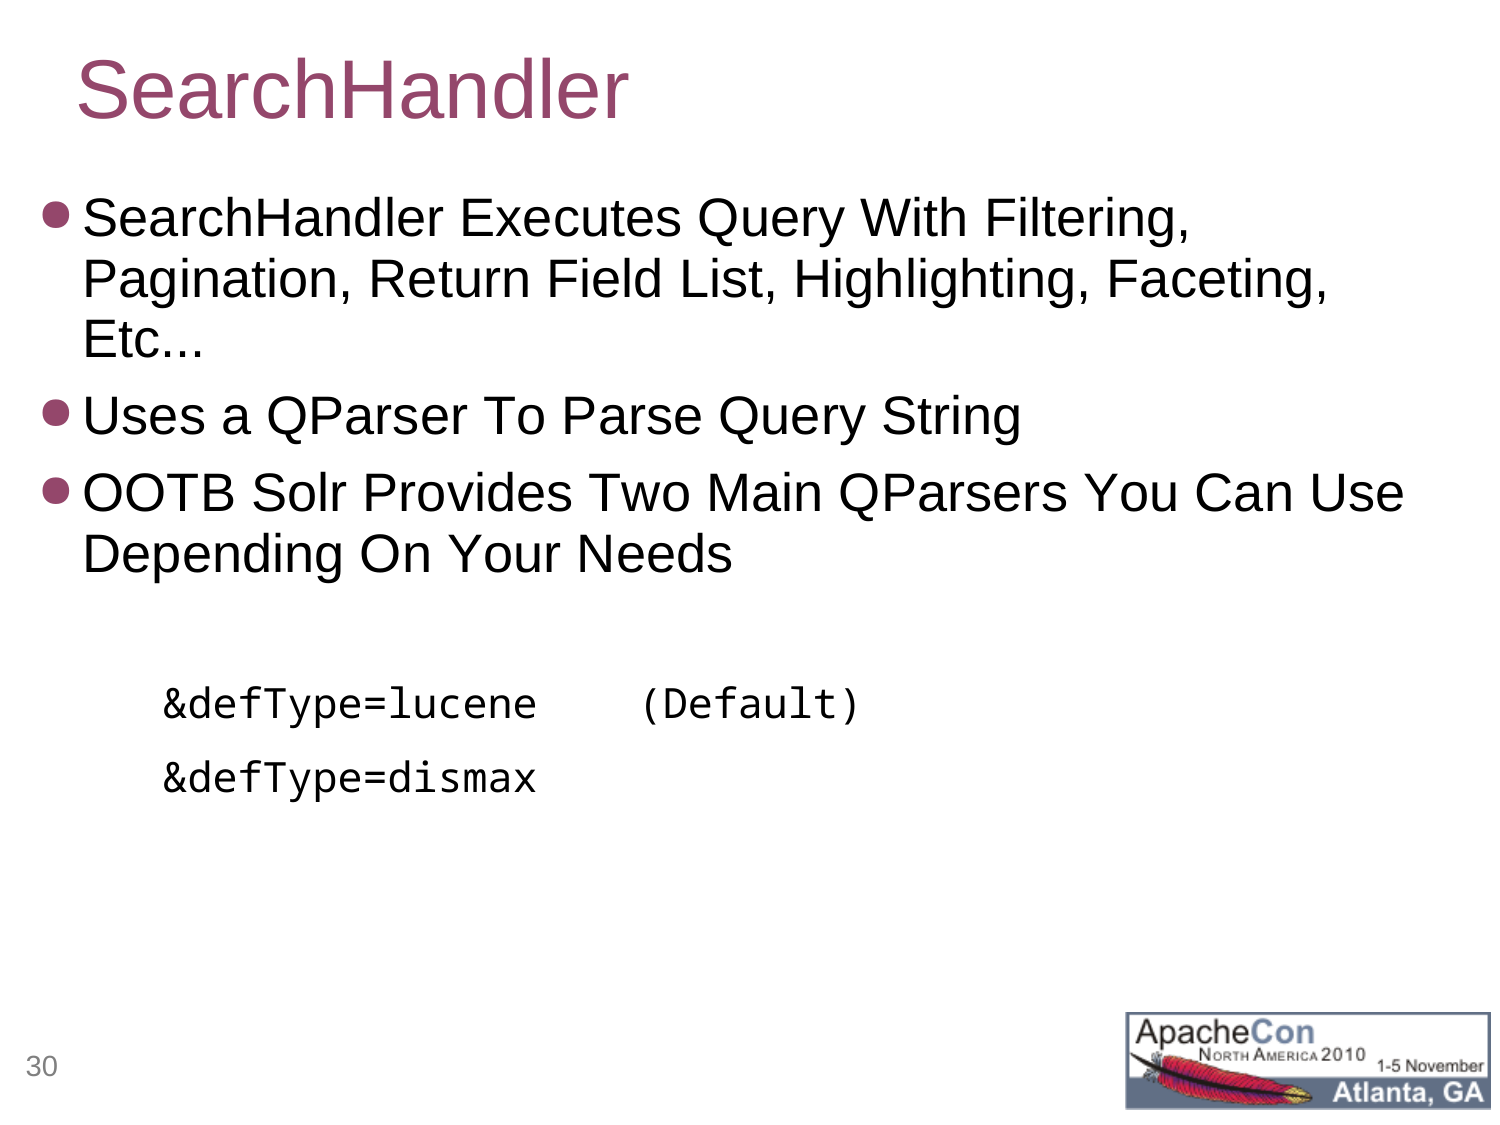

# SearchHandler
SearchHandler Executes Query With Filtering, Pagination, Return Field List, Highlighting, Faceting, Etc...
Uses a QParser To Parse Query String
OOTB Solr Provides Two Main QParsers You Can Use Depending On Your Needs
 &defType=lucene (Default)
 &defType=dismax
30